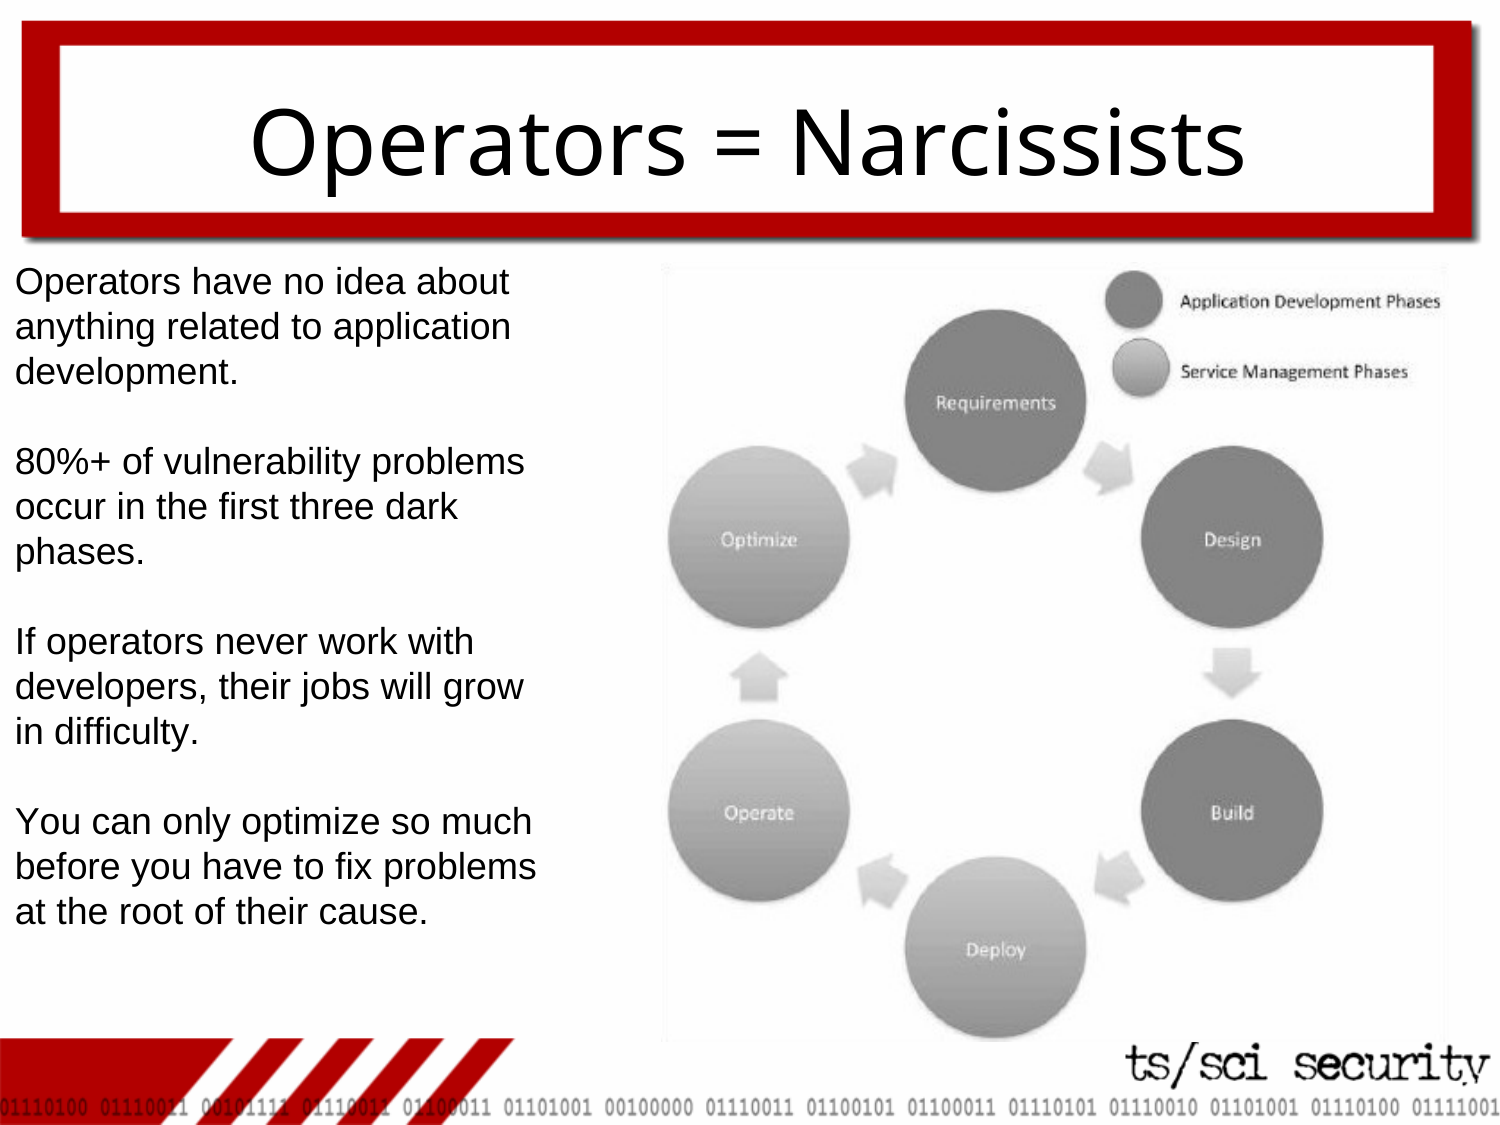

# Operators = Narcissists
Operators have no idea about anything related to application development.
80%+ of vulnerability problems occur in the first three dark phases.
If operators never work with developers, their jobs will grow in difficulty.
You can only optimize so much before you have to fix problems at the root of their cause.